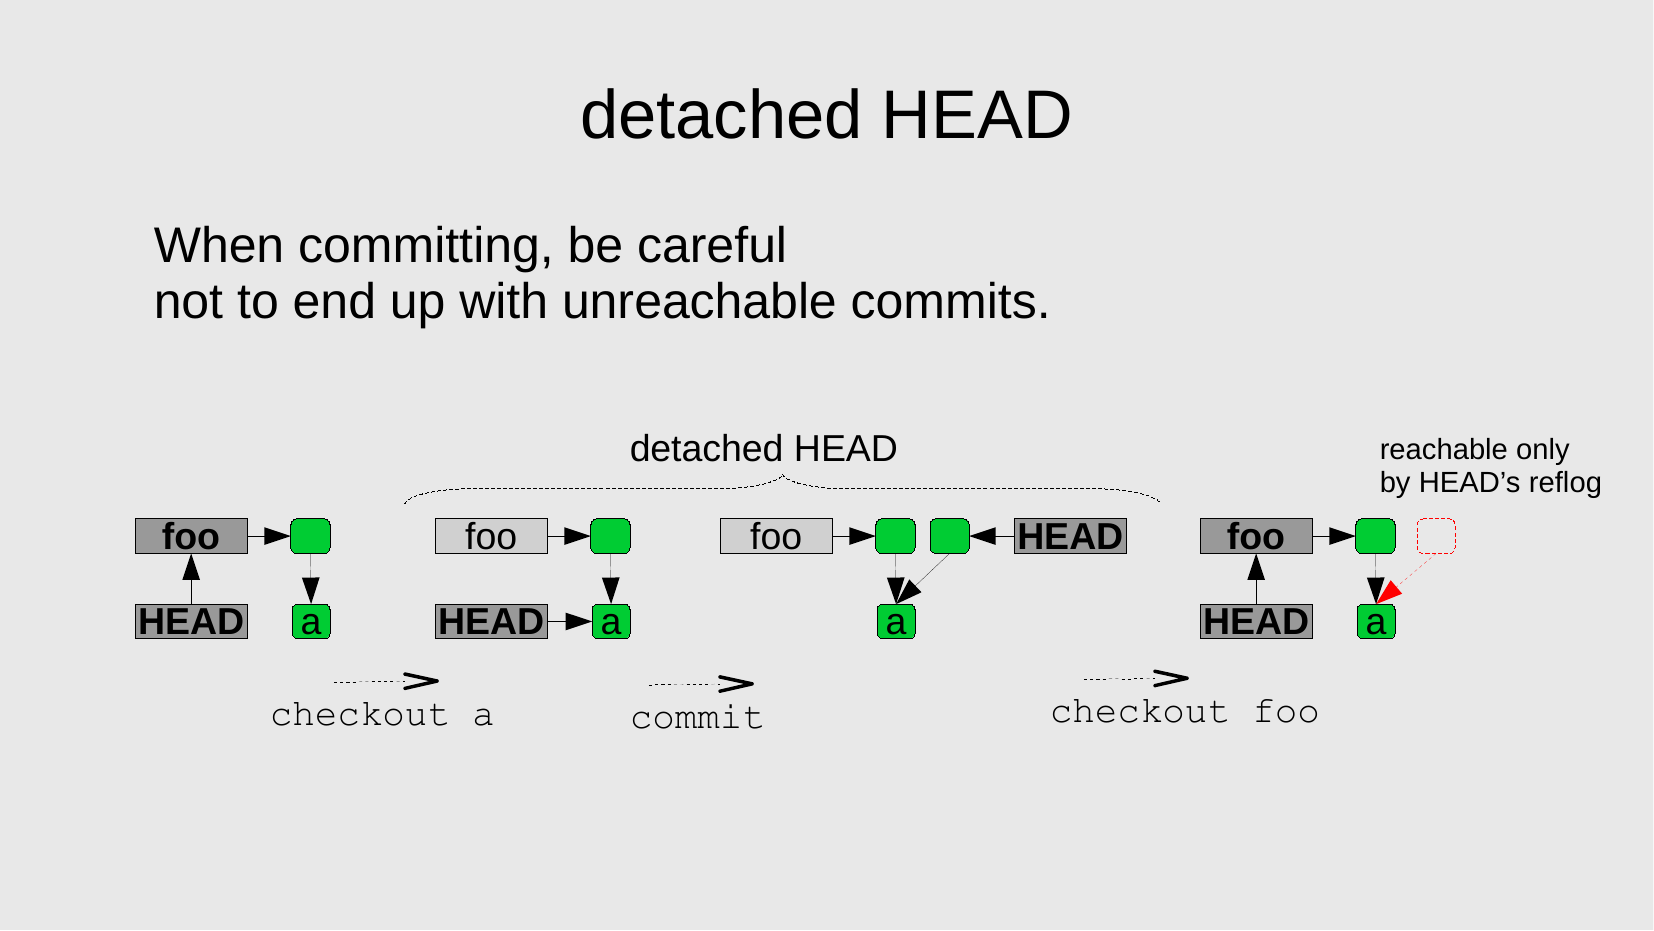

# detached HEAD
When committing, be careful
not to end up with unreachable commits.
detached HEAD
reachable only
by HEAD’s reflog
foo
foo
foo
HEAD
foo
a
a
a
a
HEAD
HEAD
HEAD
checkout foo
checkout a
commit